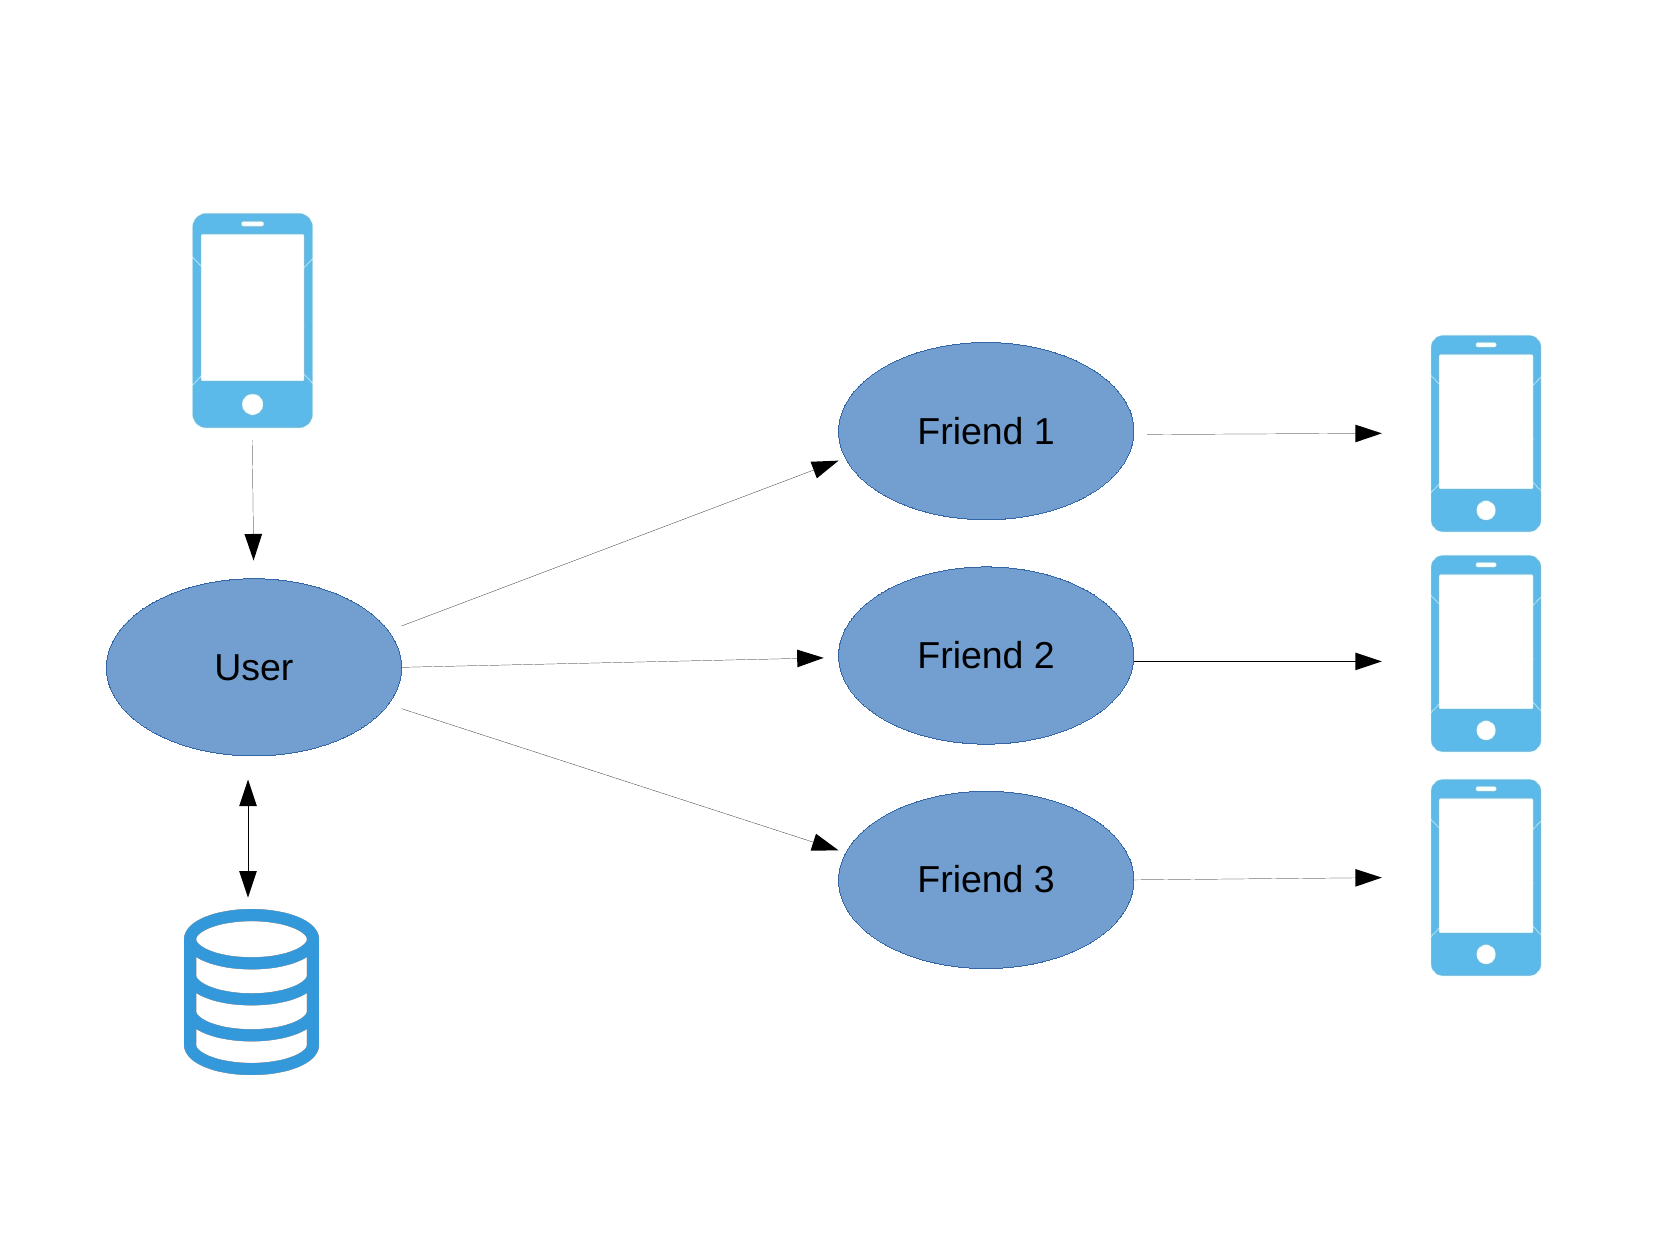

Friend 1
Friend 2
User
Friend 3